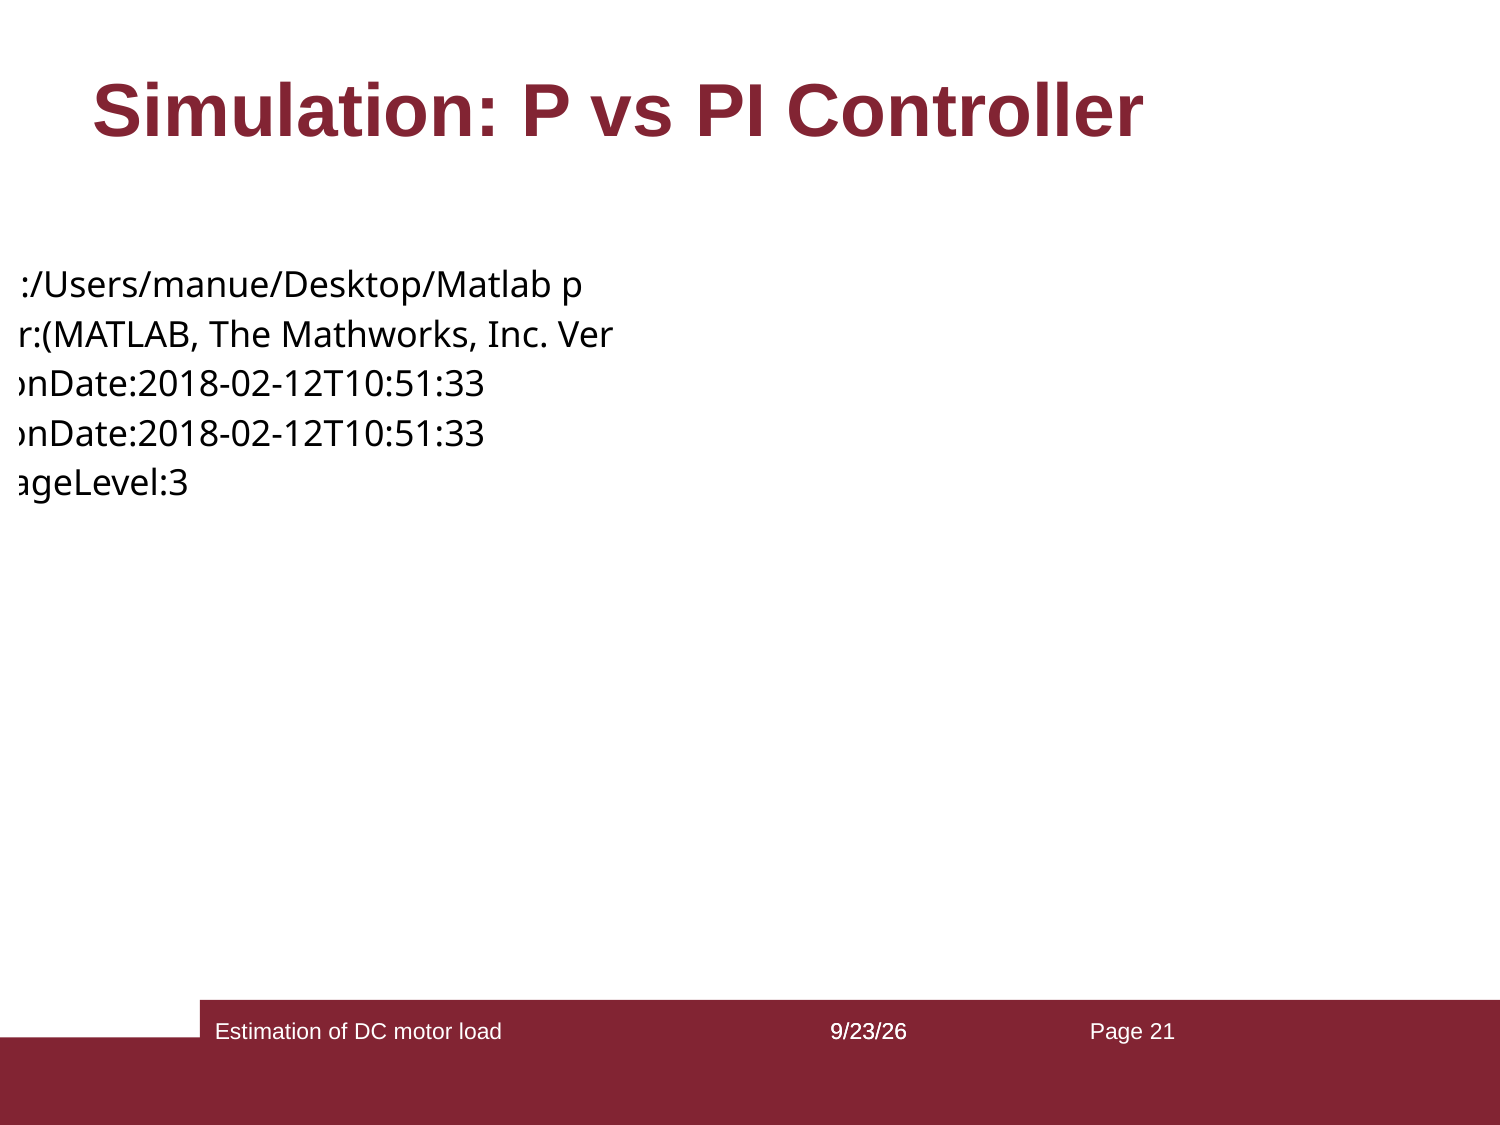

Simulation: P vs PI Controller
Estimation of DC motor load
Page 21